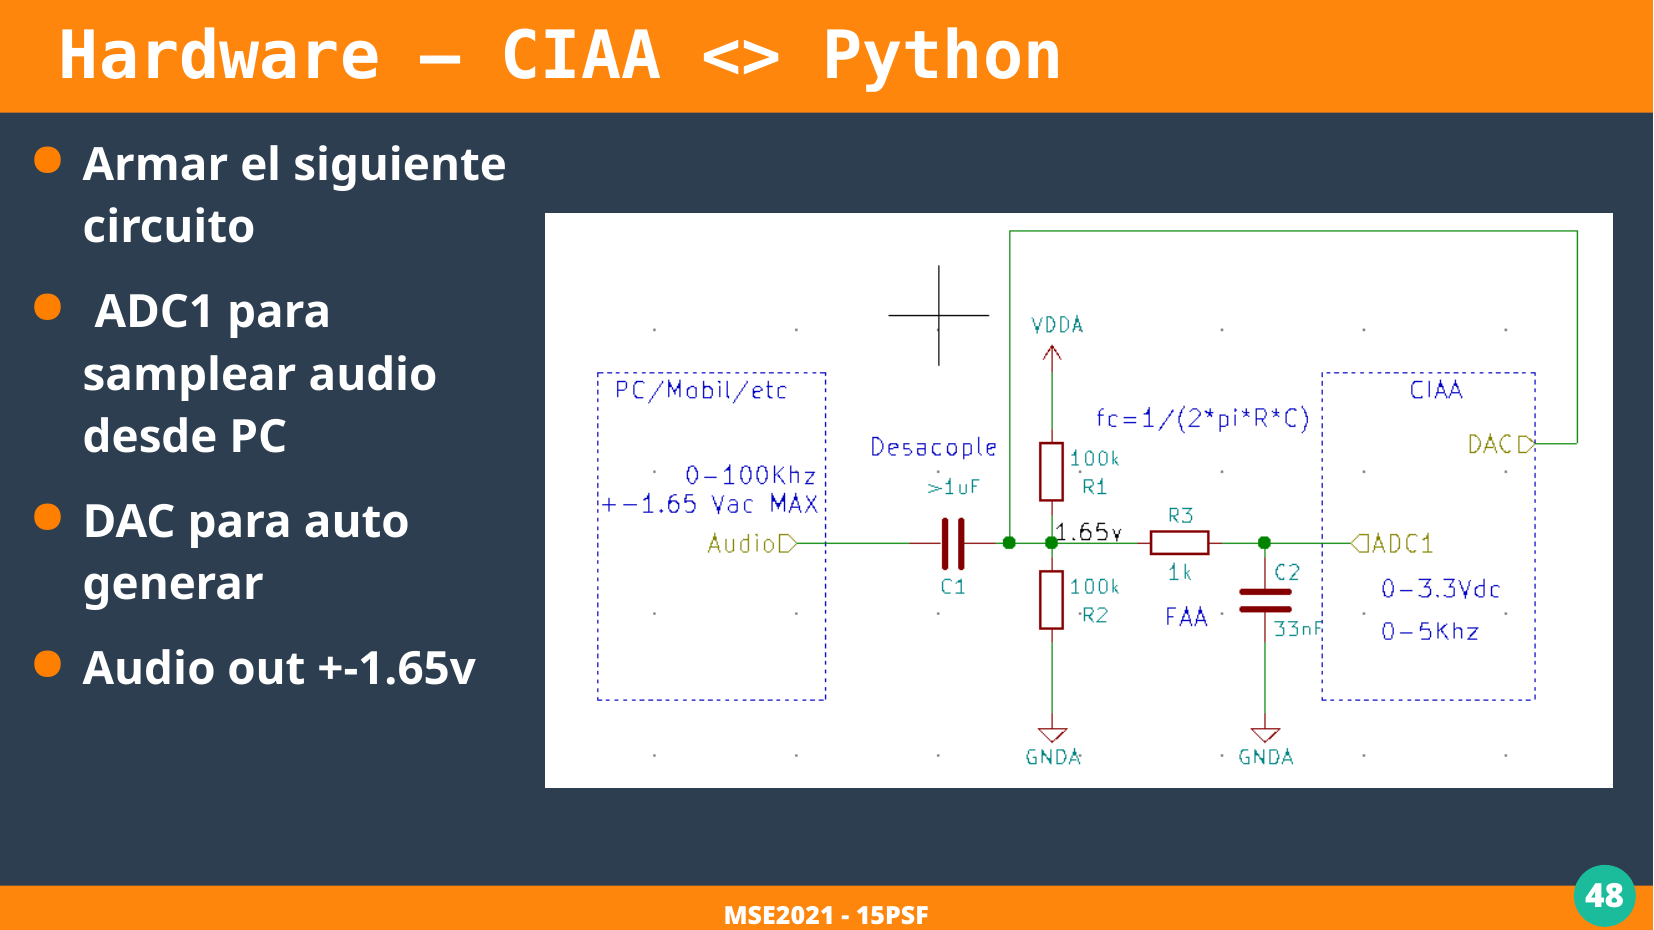

# Hardware – CIAA <> Python
Armar el siguiente circuito
 ADC1 para samplear audio desde PC
DAC para auto generar
Audio out +-1.65v
MSE2021 - 15PSF